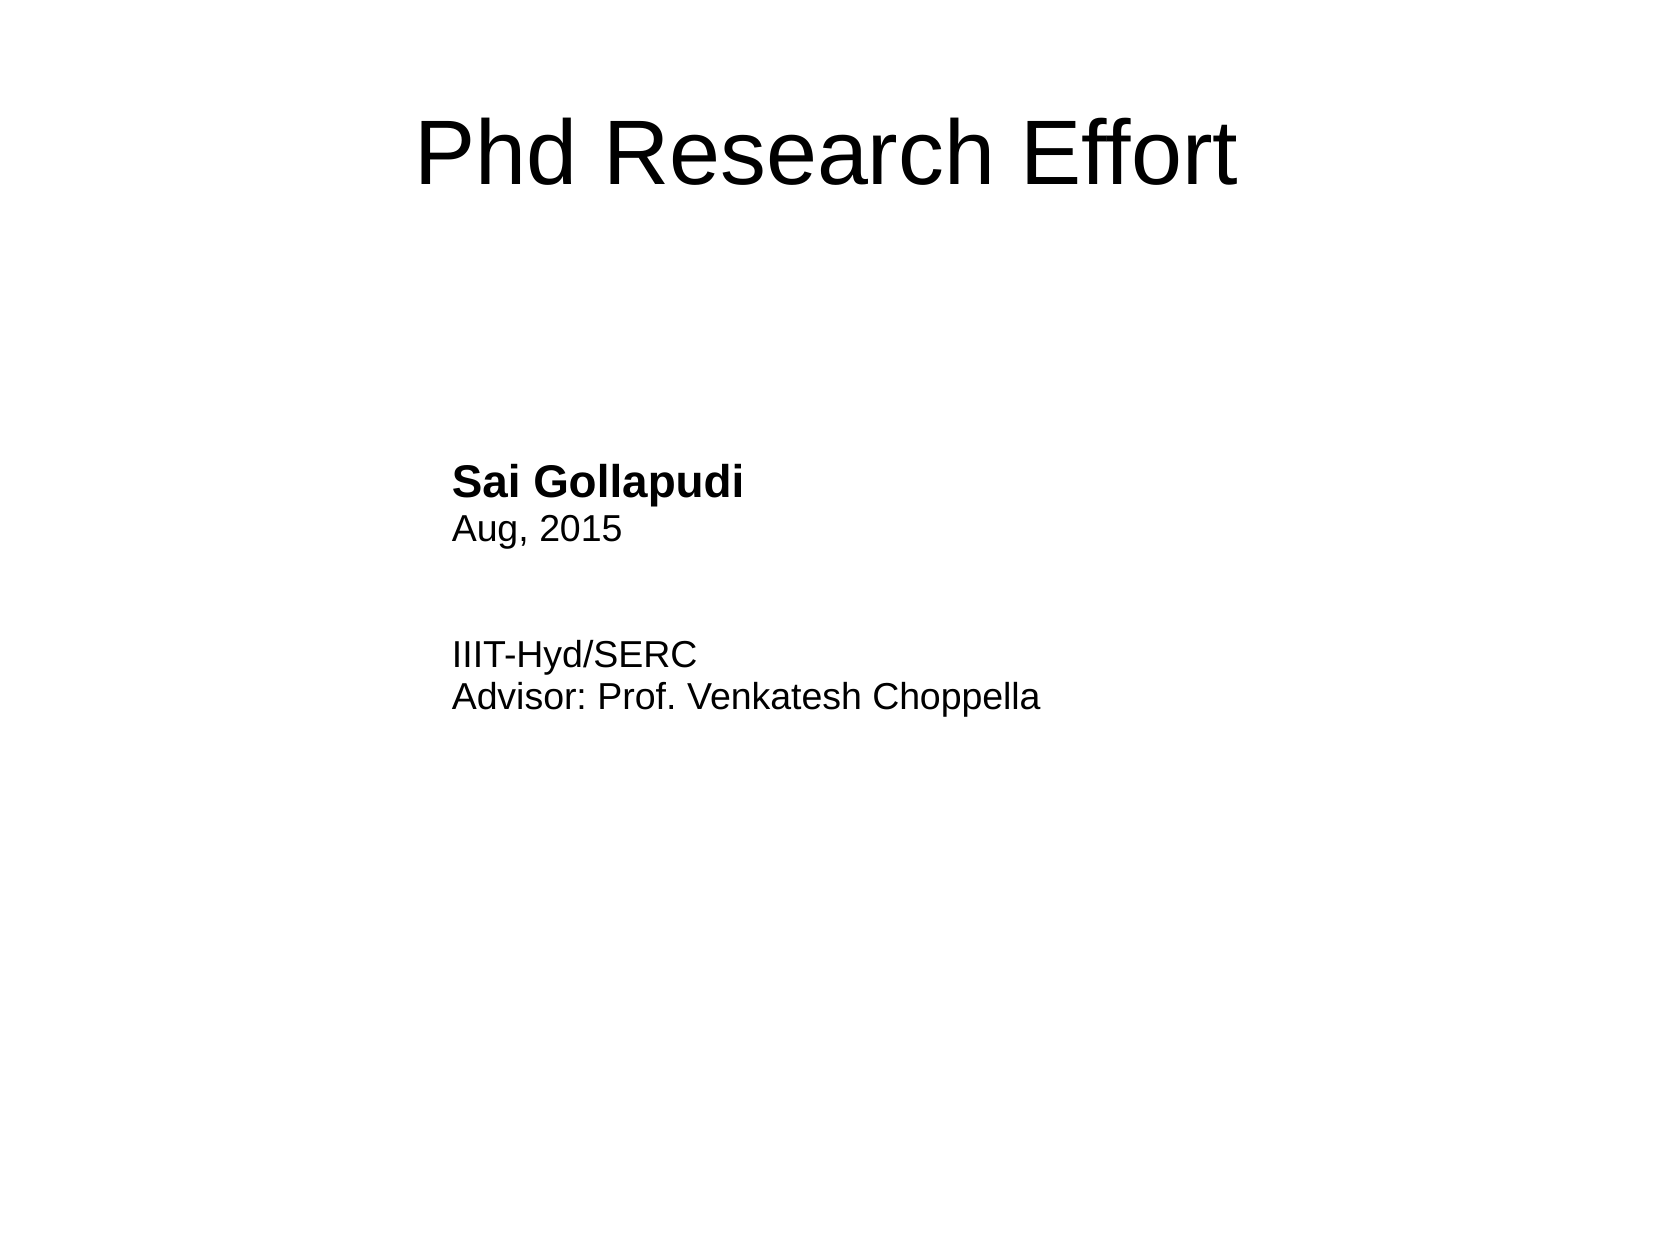

# Phd Research Effort
Sai Gollapudi
Aug, 2015
IIIT-Hyd/SERC
Advisor: Prof. Venkatesh Choppella